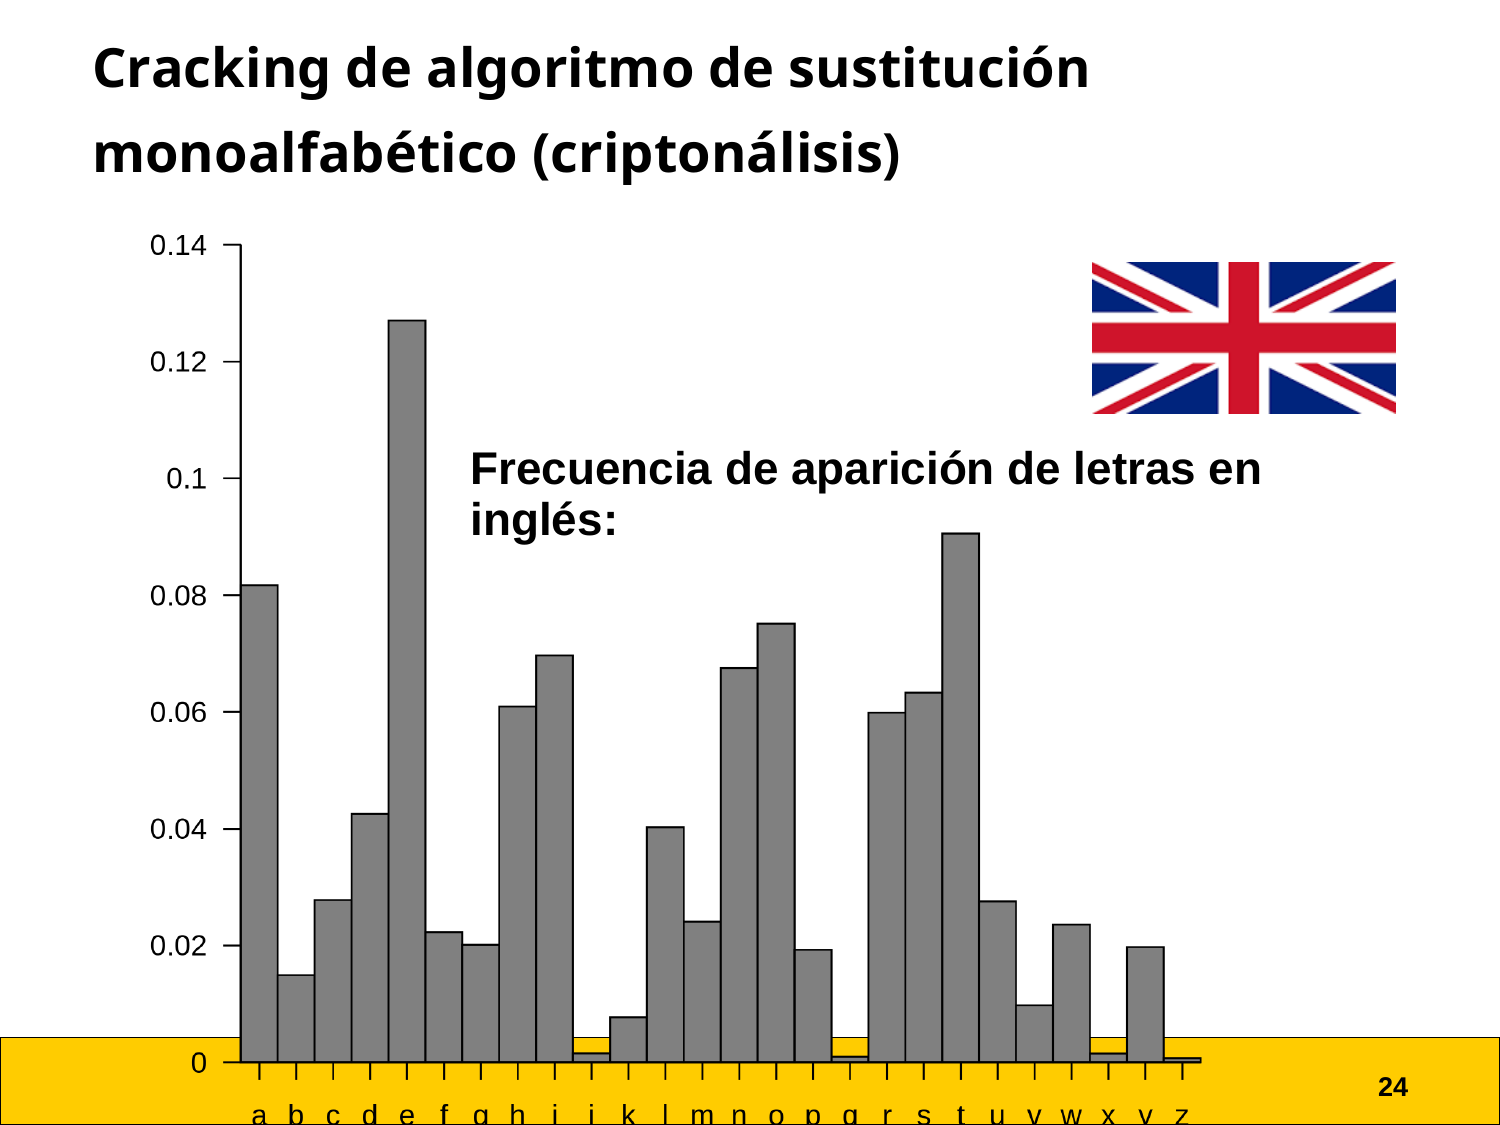

# Cracking de algoritmo de sustitución monoalfabético (criptonálisis)
Frecuencia de aparición de letras en inglés: